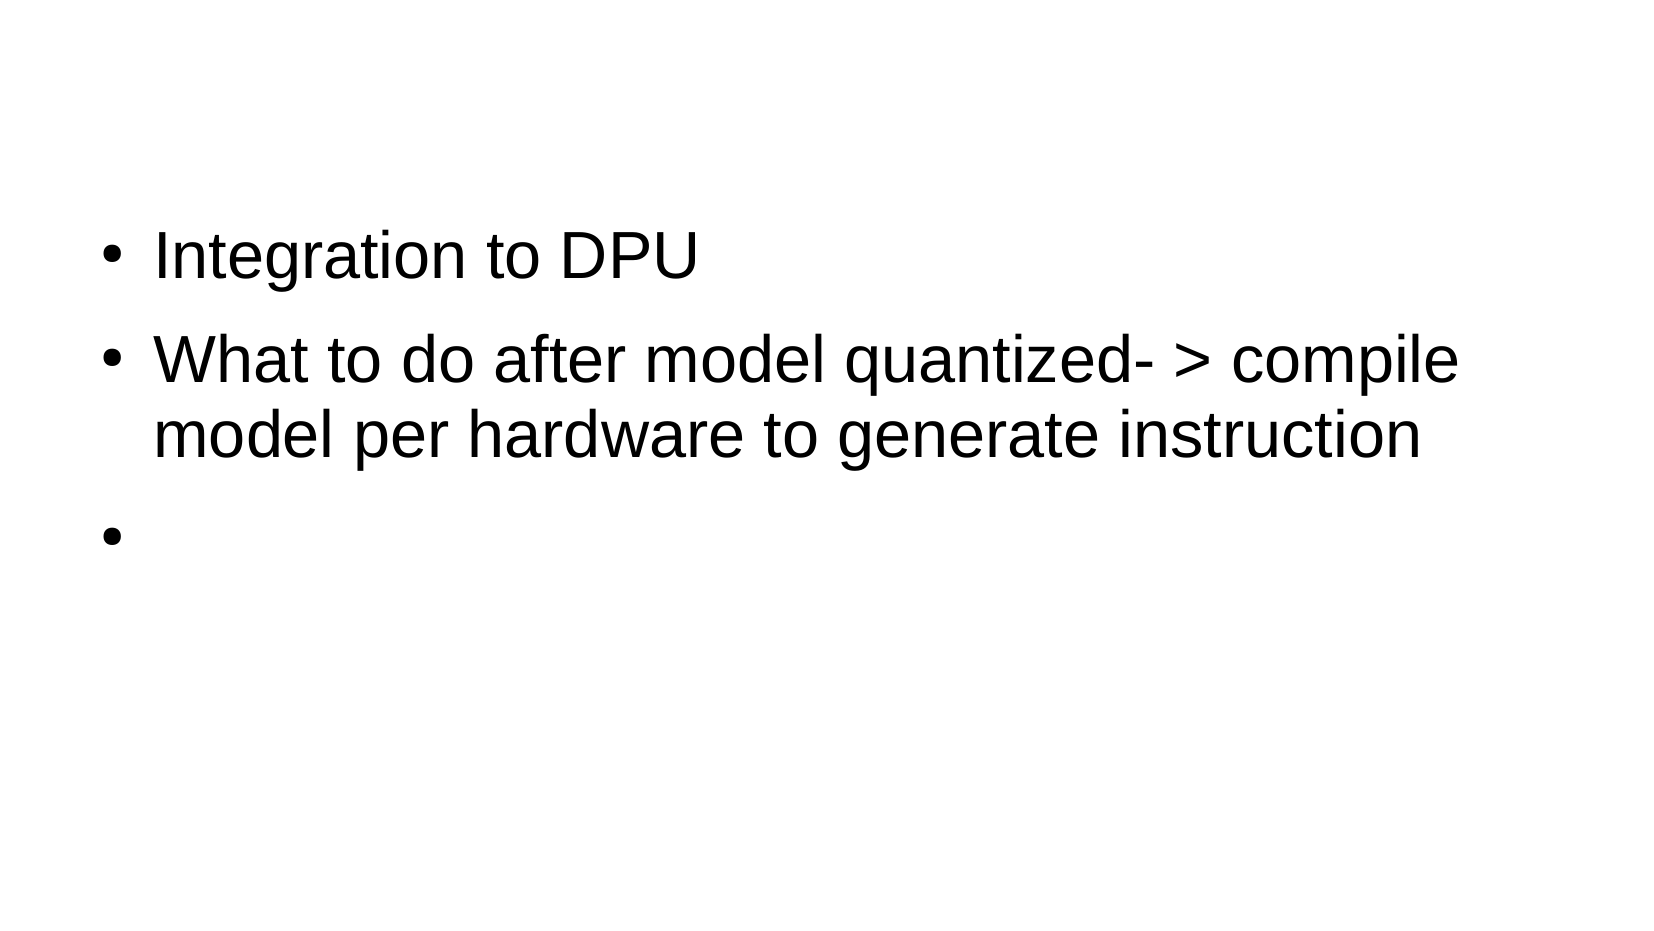

#
Integration to DPU
What to do after model quantized- > compile model per hardware to generate instruction